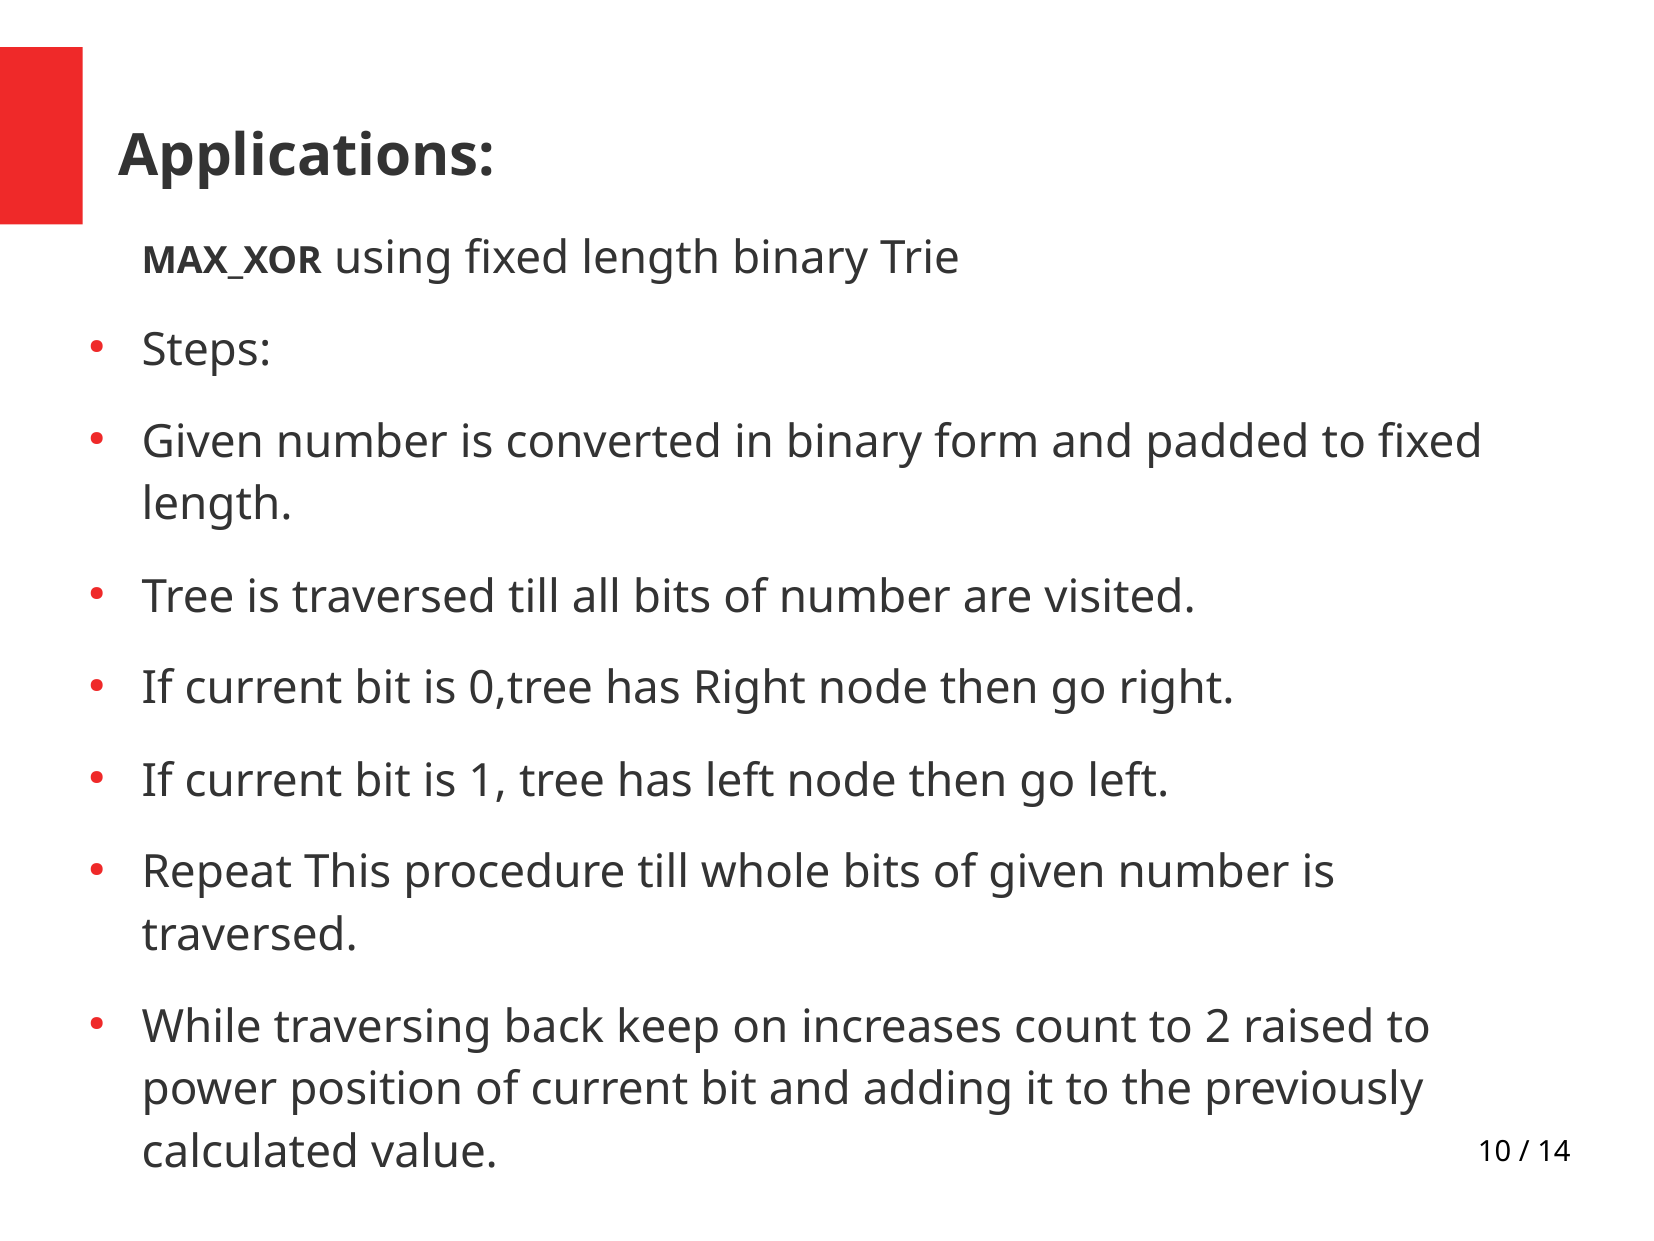

# Applications:
MAX_XOR using fixed length binary Trie
Steps:
Given number is converted in binary form and padded to fixed length.
Tree is traversed till all bits of number are visited.
If current bit is 0,tree has Right node then go right.
If current bit is 1, tree has left node then go left.
Repeat This procedure till whole bits of given number is traversed.
While traversing back keep on increases count to 2 raised to power position of current bit and adding it to the previously calculated value.
10